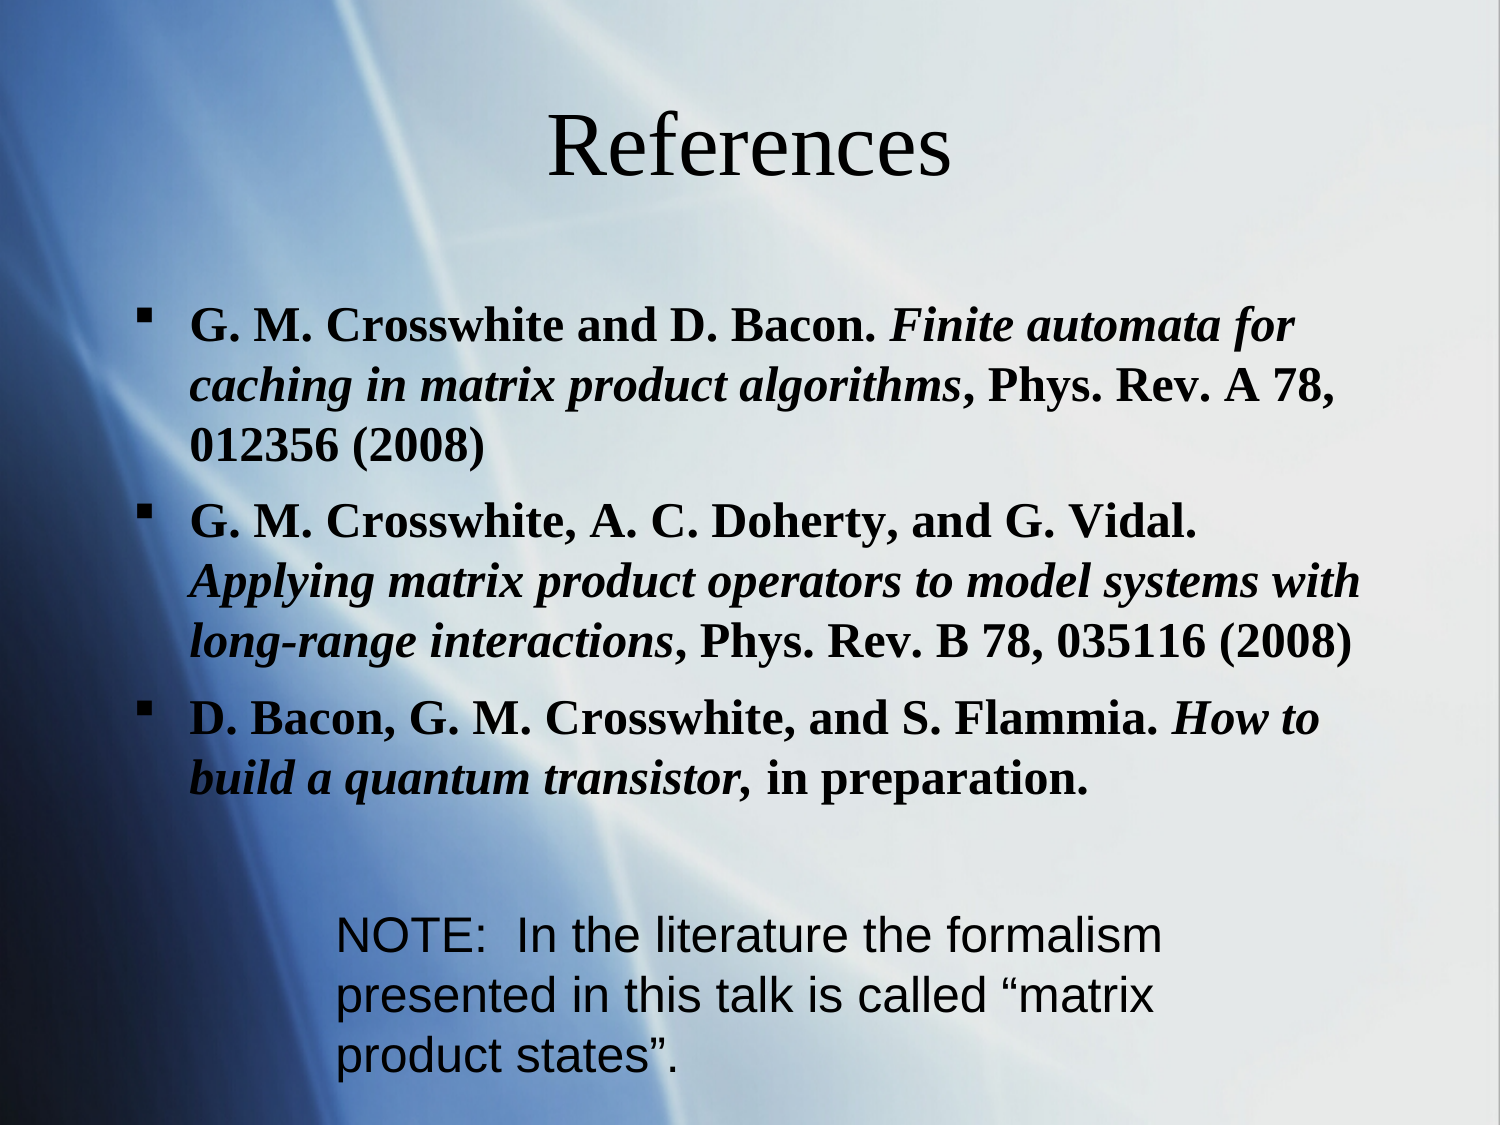

# References
G. M. Crosswhite and D. Bacon. Finite automata for caching in matrix product algorithms, Phys. Rev. A 78, 012356 (2008)
G. M. Crosswhite, A. C. Doherty, and G. Vidal. Applying matrix product operators to model systems with long-range interactions, Phys. Rev. B 78, 035116 (2008)
D. Bacon, G. M. Crosswhite, and S. Flammia. How to build a quantum transistor, in preparation.
NOTE: In the literature the formalism presented in this talk is called “matrix product states”.